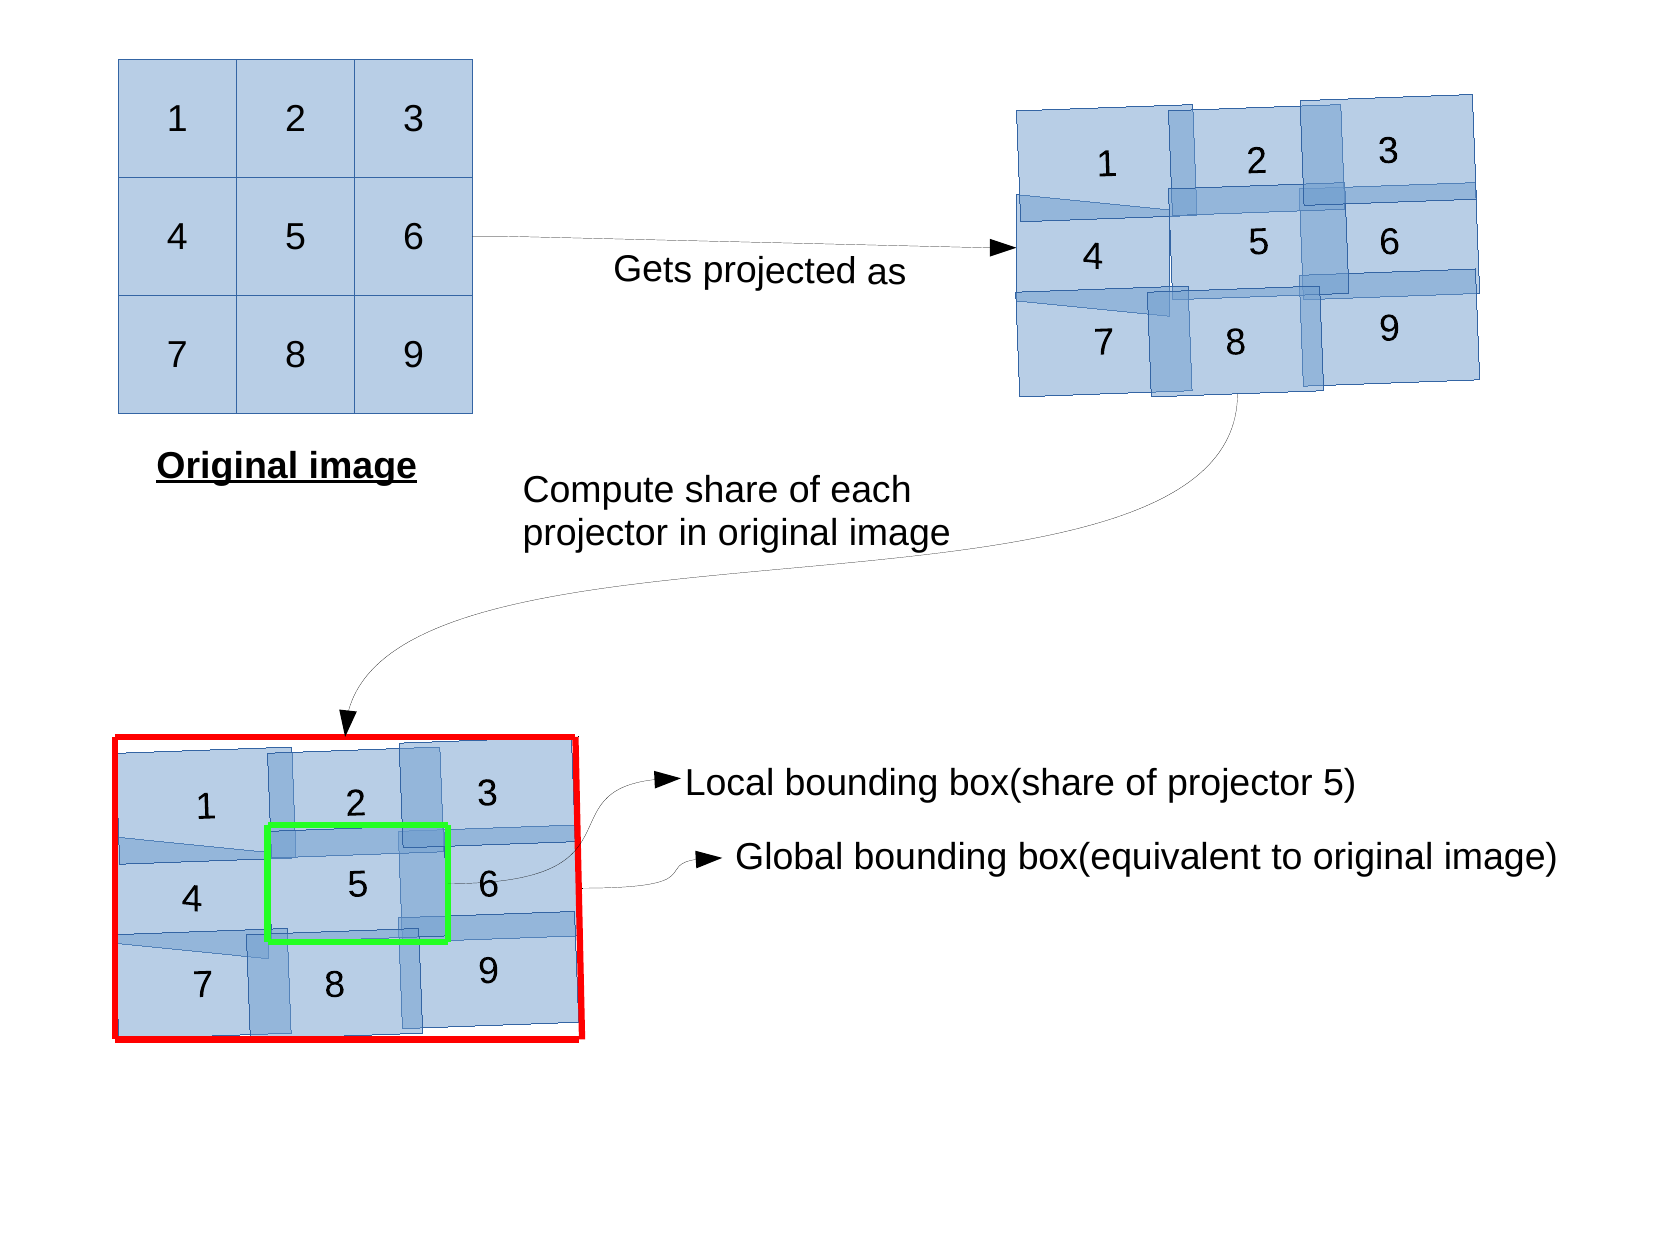

1
2
3
3
2
1
4
5
6
5
6
4
Gets projected as
9
7
8
7
8
9
Original image
Compute share of each projector in original image
3
2
1
Local bounding box(share of projector 5)
Global bounding box(equivalent to original image)
5
6
4
9
7
8